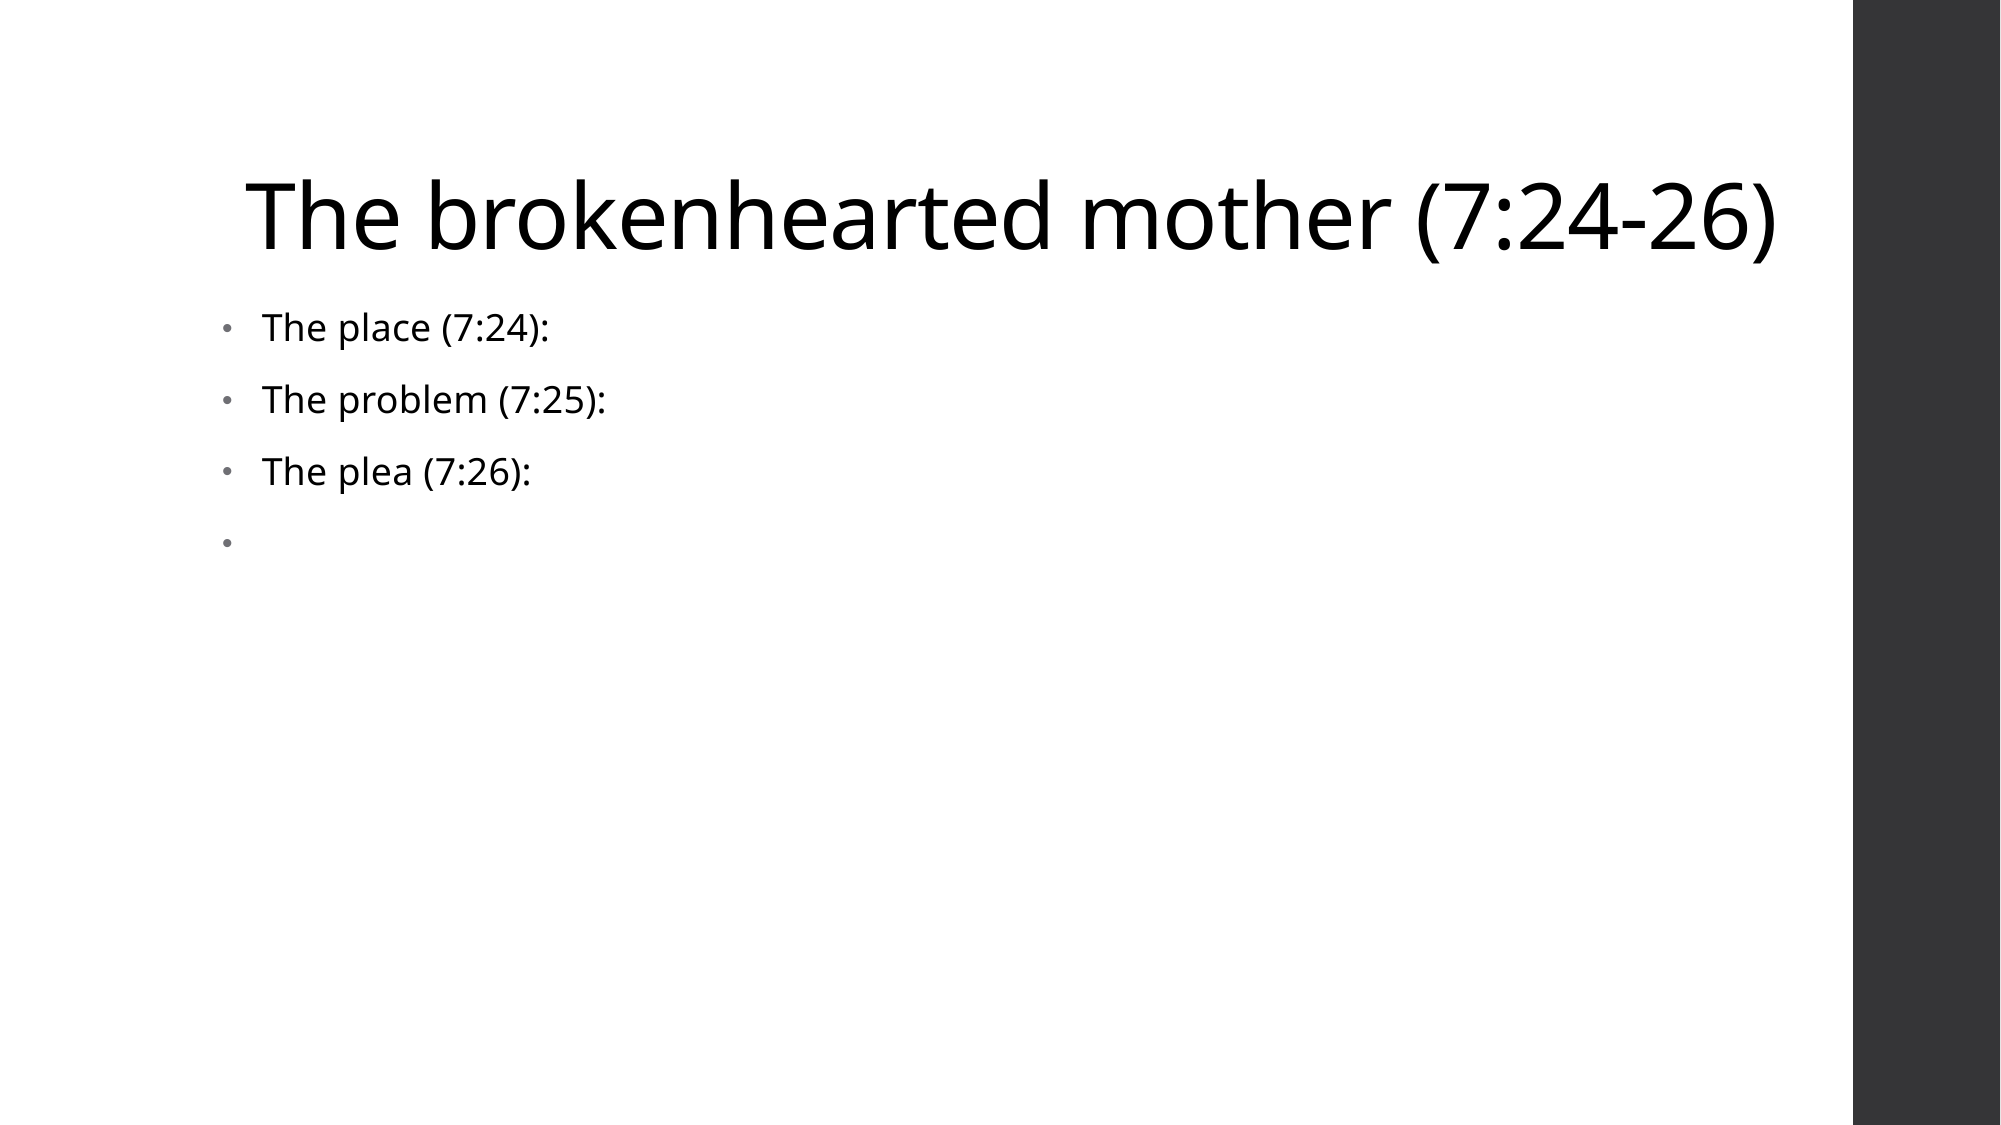

# The brokenhearted mother (7:24-26)
 The place (7:24):
 The problem (7:25):
 The plea (7:26):